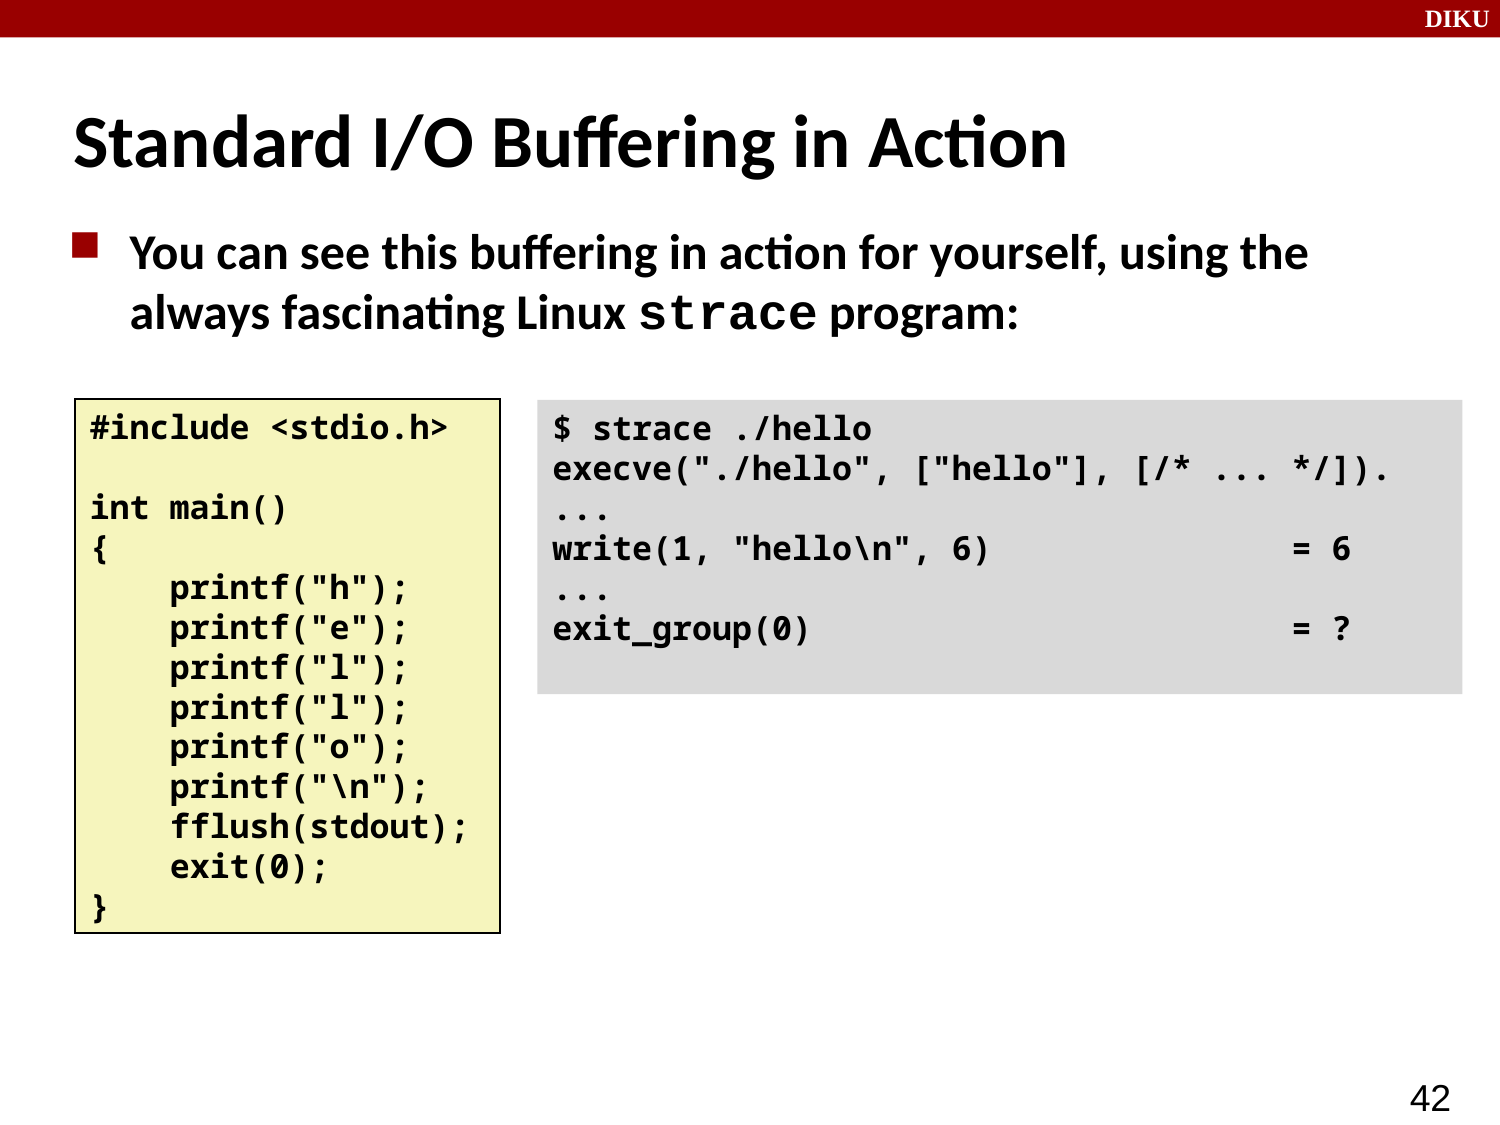

Standard I/O Buffering in Action
You can see this buffering in action for yourself, using the always fascinating Linux strace program:
#include <stdio.h>
int main()
{
 printf("h");
 printf("e");
 printf("l");
 printf("l");
 printf("o");
 printf("\n");
 fflush(stdout);
 exit(0);
}
$ strace ./hello
execve("./hello", ["hello"], [/* ... */]).
...
write(1, "hello\n", 6) = 6
...
exit_group(0) = ?